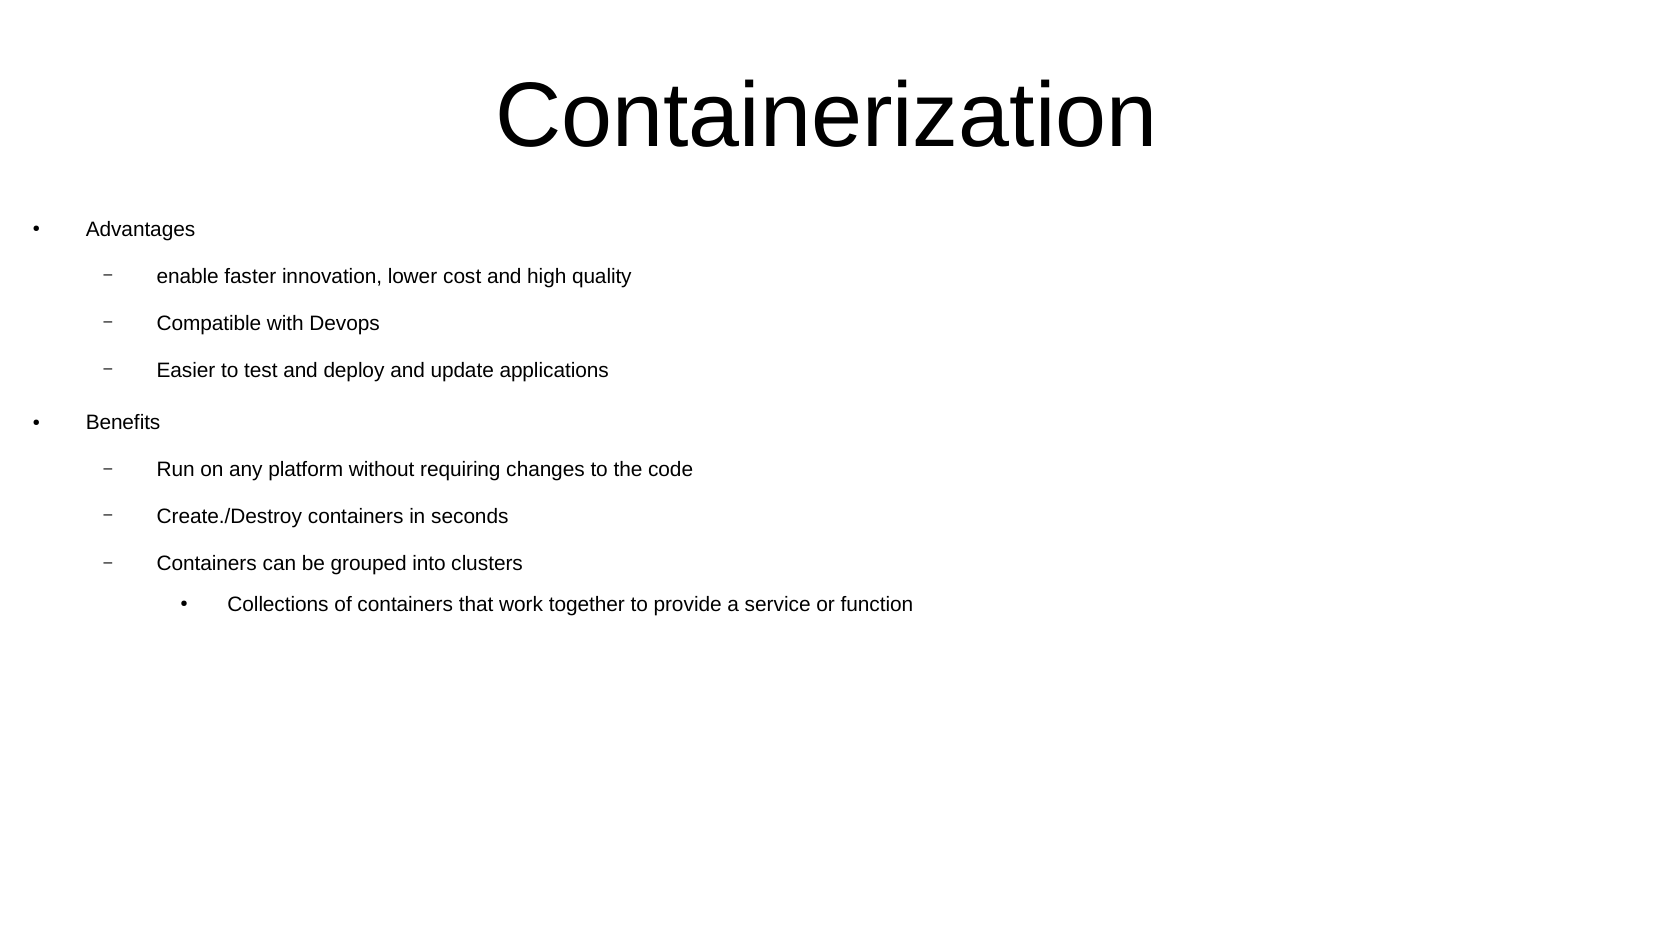

# Containerization
Advantages
enable faster innovation, lower cost and high quality
Compatible with Devops
Easier to test and deploy and update applications
Benefits
Run on any platform without requiring changes to the code
Create./Destroy containers in seconds
Containers can be grouped into clusters
Collections of containers that work together to provide a service or function